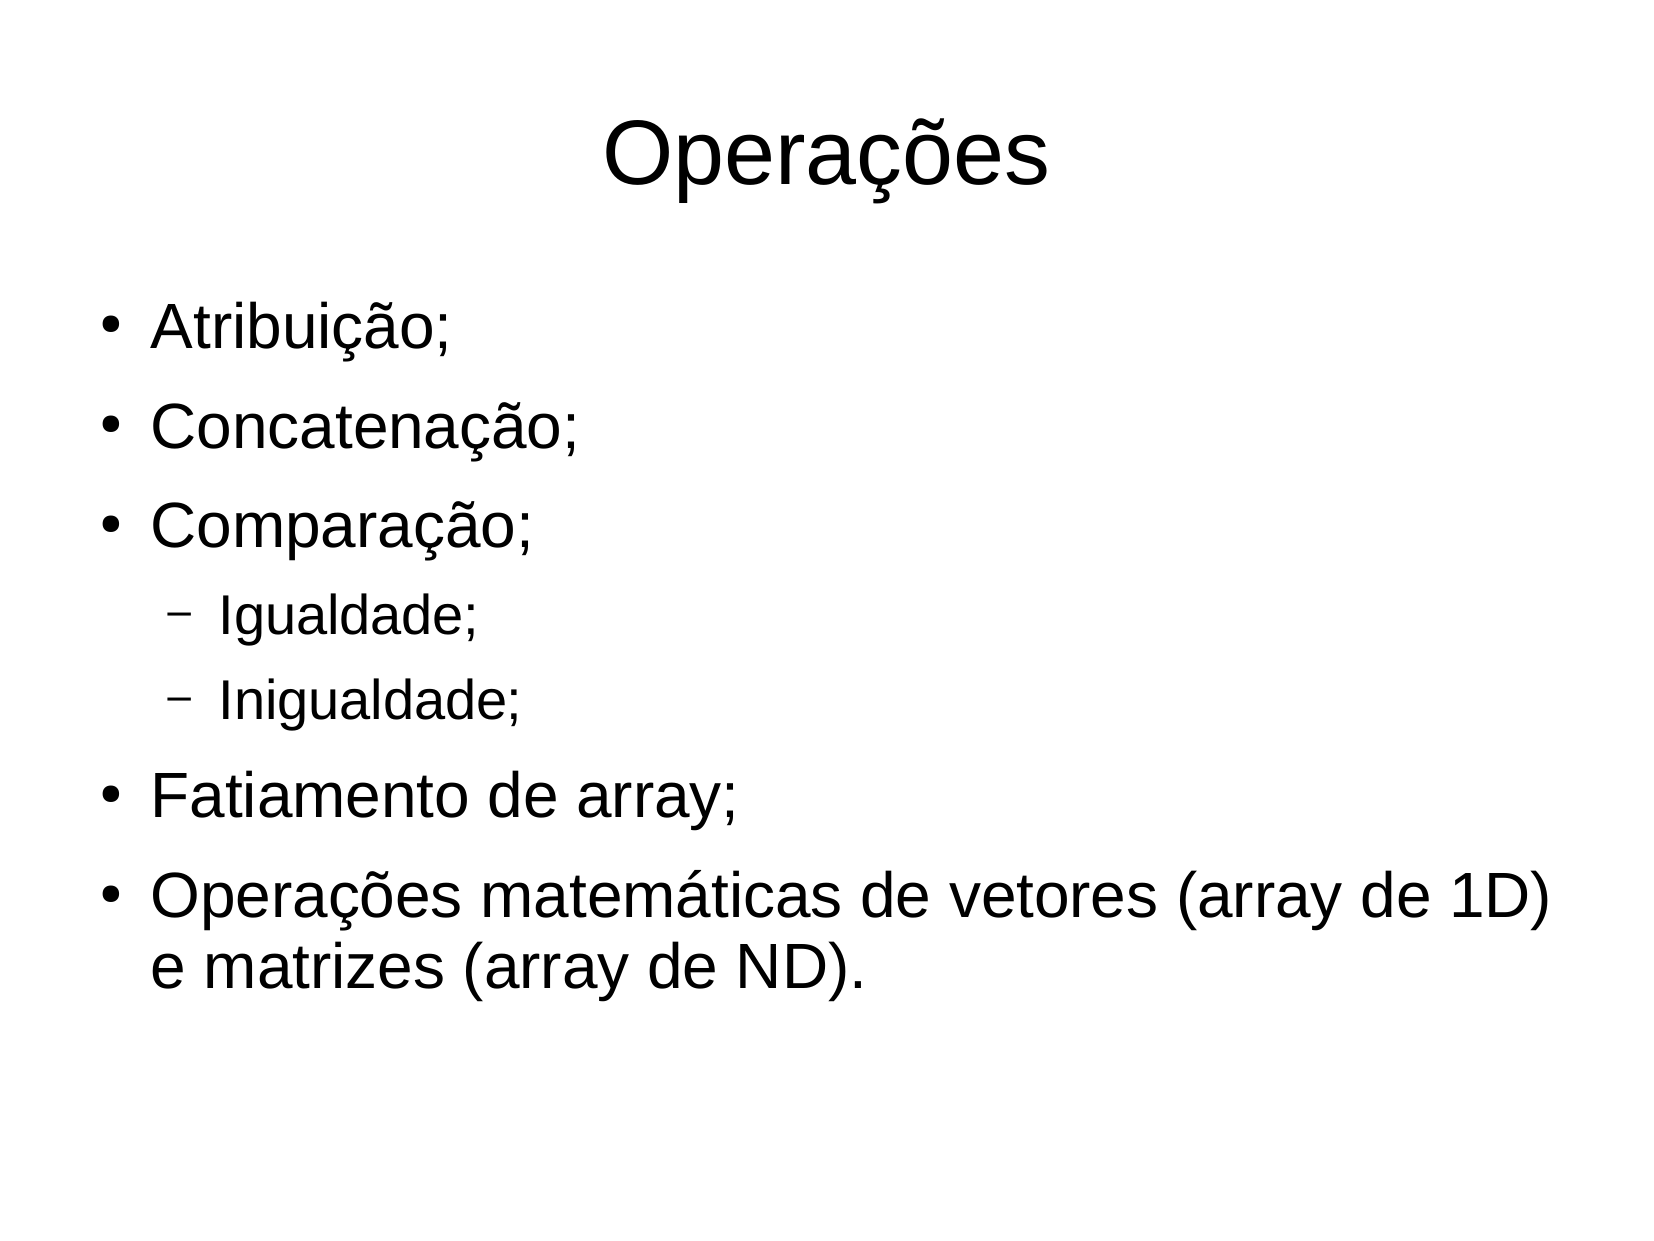

# Operações
Atribuição;
Concatenação;
Comparação;
Igualdade;
Inigualdade;
Fatiamento de array;
Operações matemáticas de vetores (array de 1D) e matrizes (array de ND).